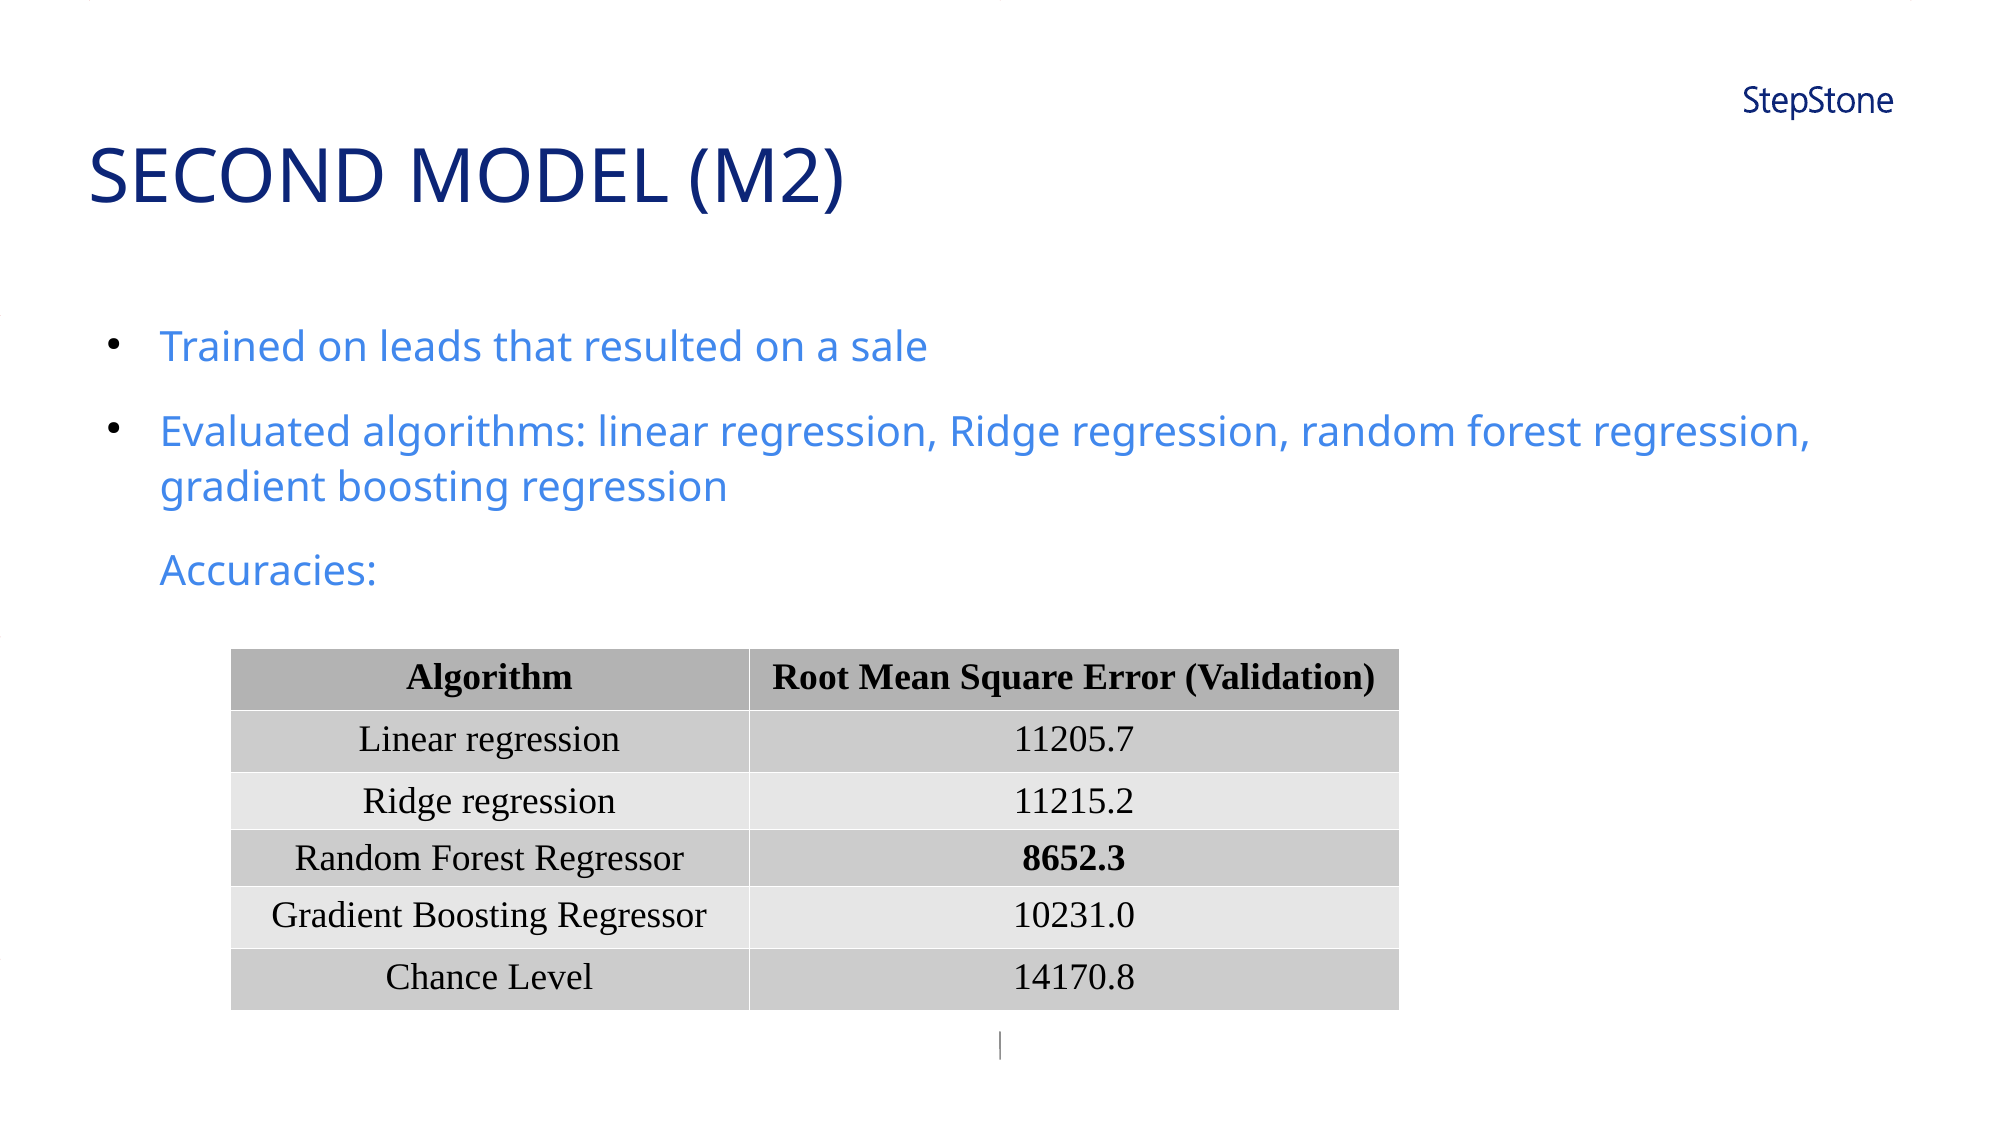

# Second model (M2)
Trained on leads that resulted on a sale
Evaluated algorithms: linear regression, Ridge regression, random forest regression, gradient boosting regression
Accuracies:
| Algorithm | Root Mean Square Error (Validation) |
| --- | --- |
| Linear regression | 11205.7 |
| Ridge regression | 11215.2 |
| Random Forest Regressor | 8652.3 |
| Gradient Boosting Regressor | 10231.0 |
| Chance Level | 14170.8 |